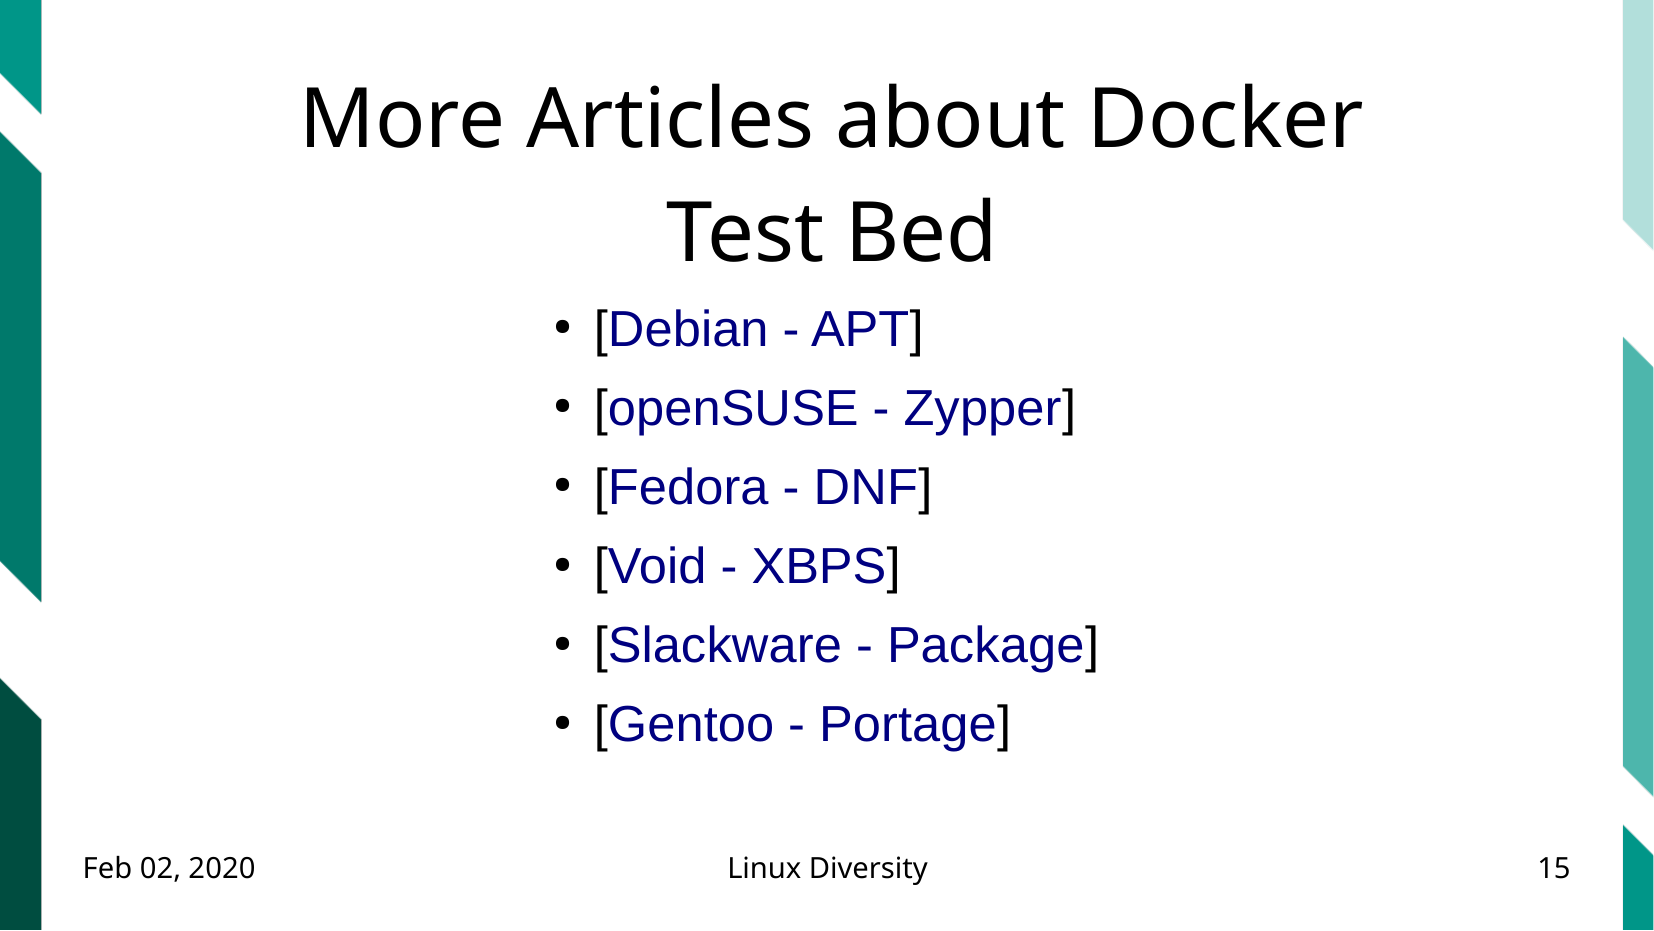

# More Articles about Docker Test Bed
[Debian - APT]
[openSUSE - Zypper]
[Fedora - DNF]
[Void - XBPS]
[Slackware - Package]
[Gentoo - Portage]
Feb 02, 2020
Linux Diversity
15